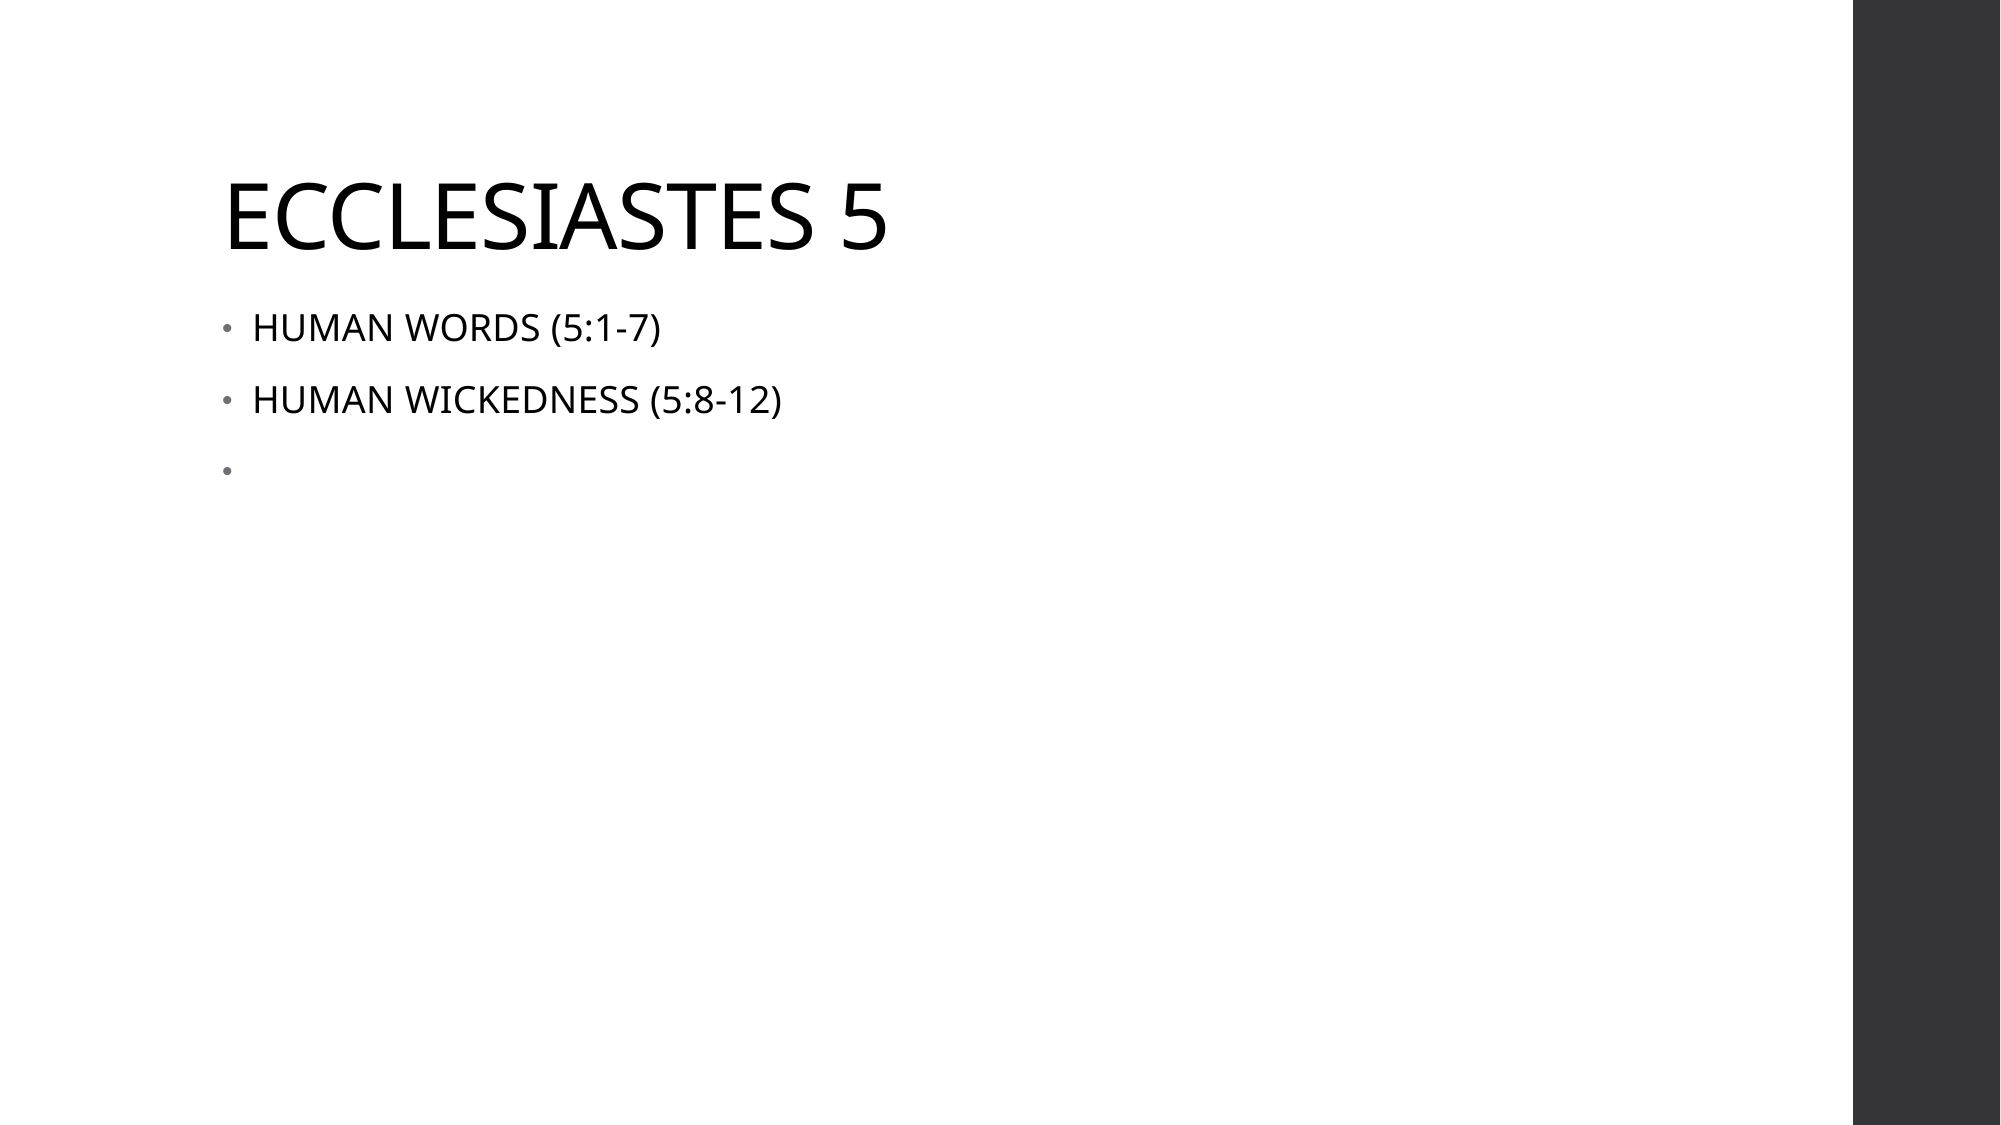

# ECCLESIASTES 5
HUMAN WORDS (5:1-7)
HUMAN WICKEDNESS (5:8-12)